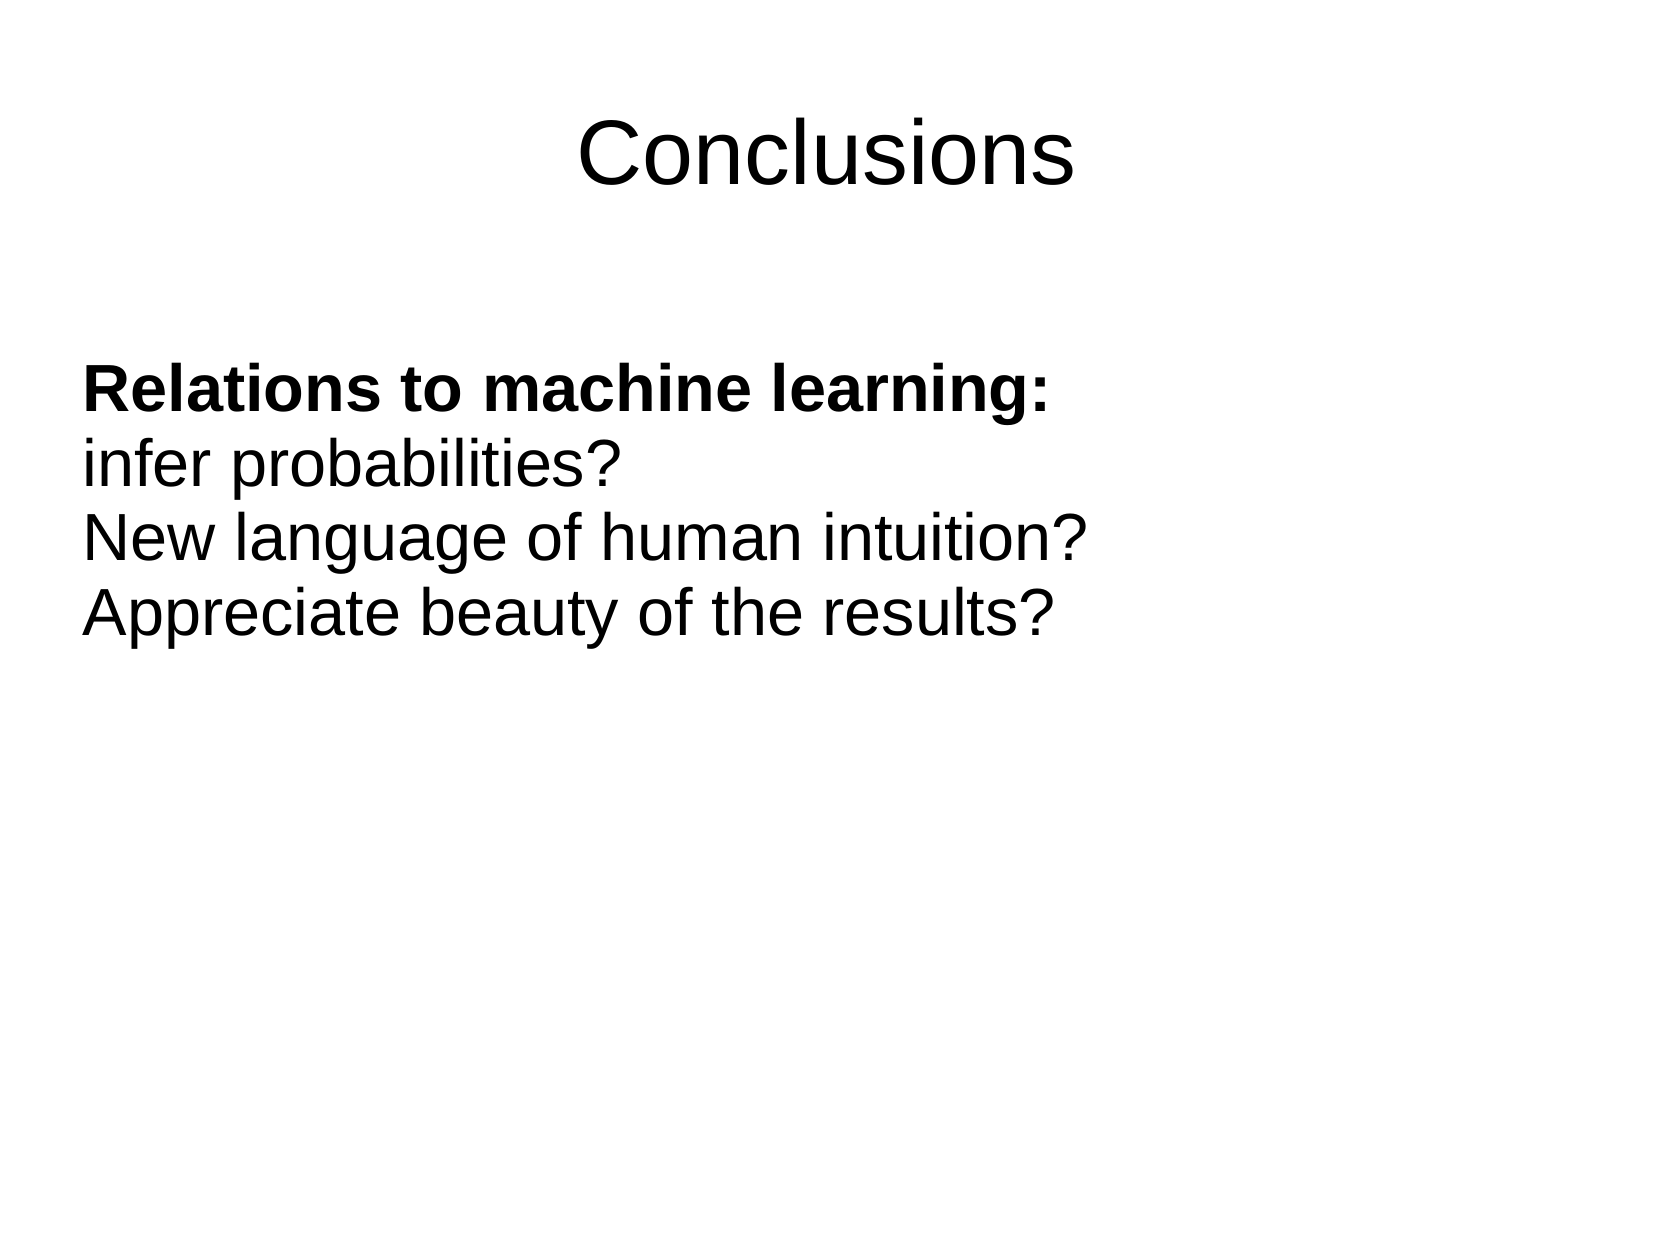

# Conclusions
Relations to machine learning:
infer probabilities?
New language of human intuition?
Appreciate beauty of the results?